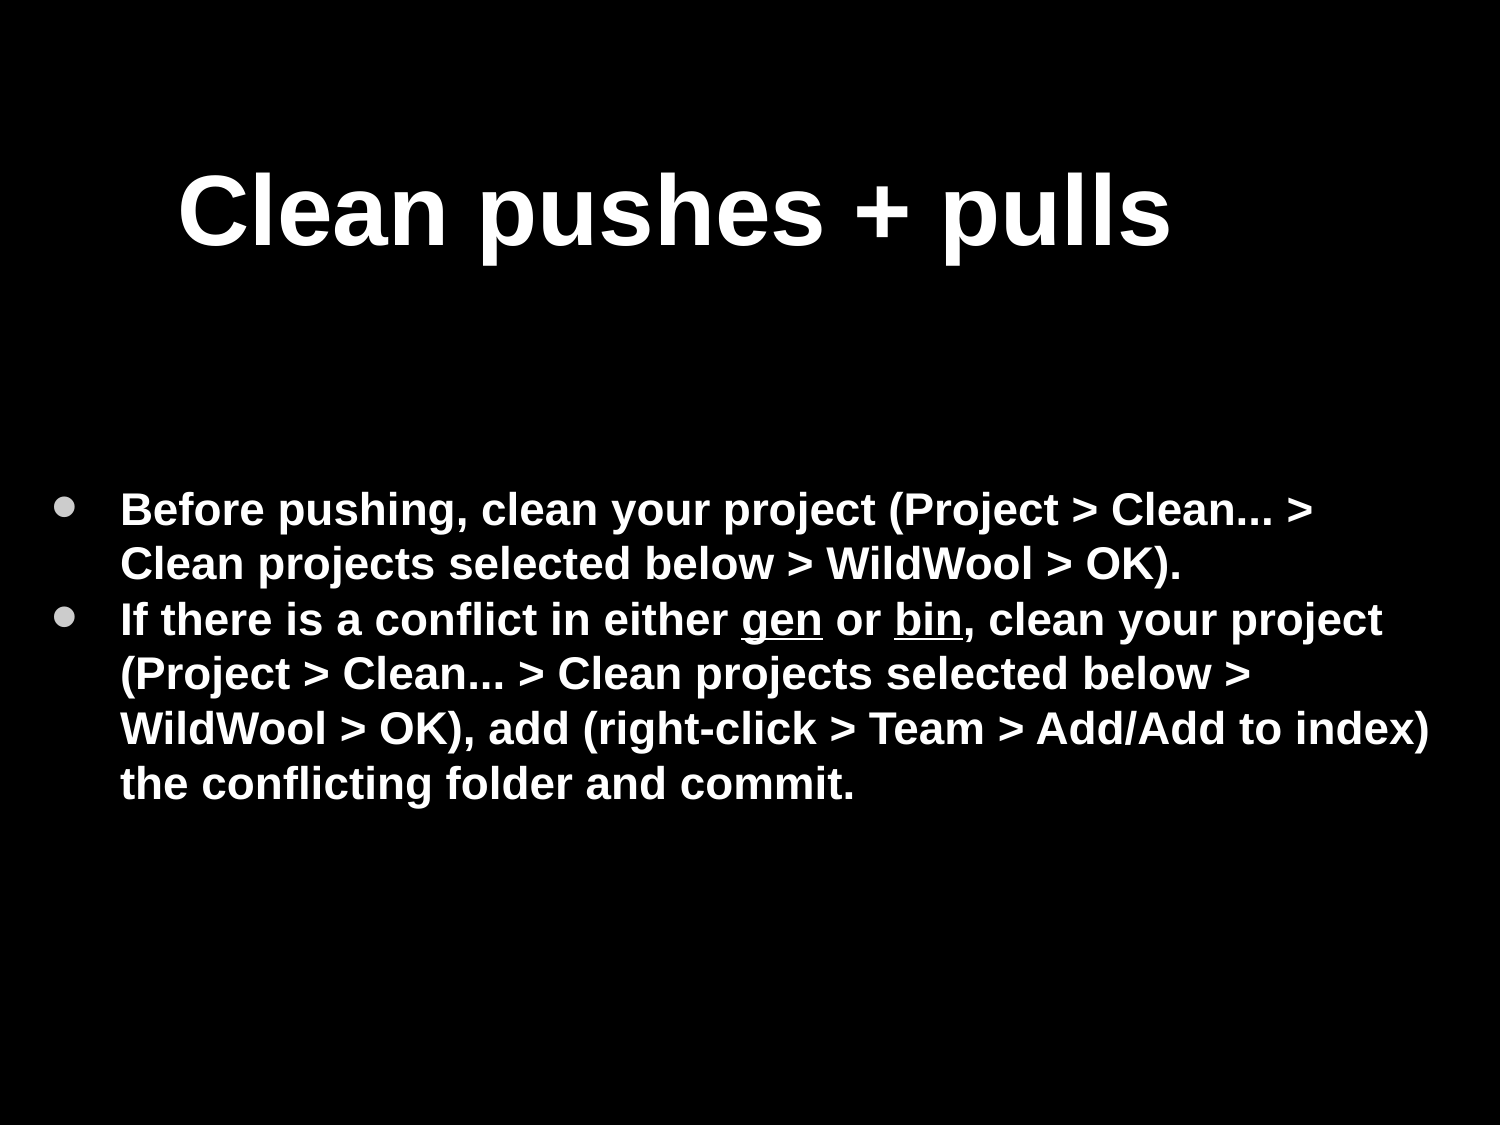

# Clean pushes + pulls
Before pushing, clean your project (Project > Clean... > Clean projects selected below > WildWool > OK).
If there is a conflict in either gen or bin, clean your project (Project > Clean... > Clean projects selected below > WildWool > OK), add (right-click > Team > Add/Add to index) the conflicting folder and commit.